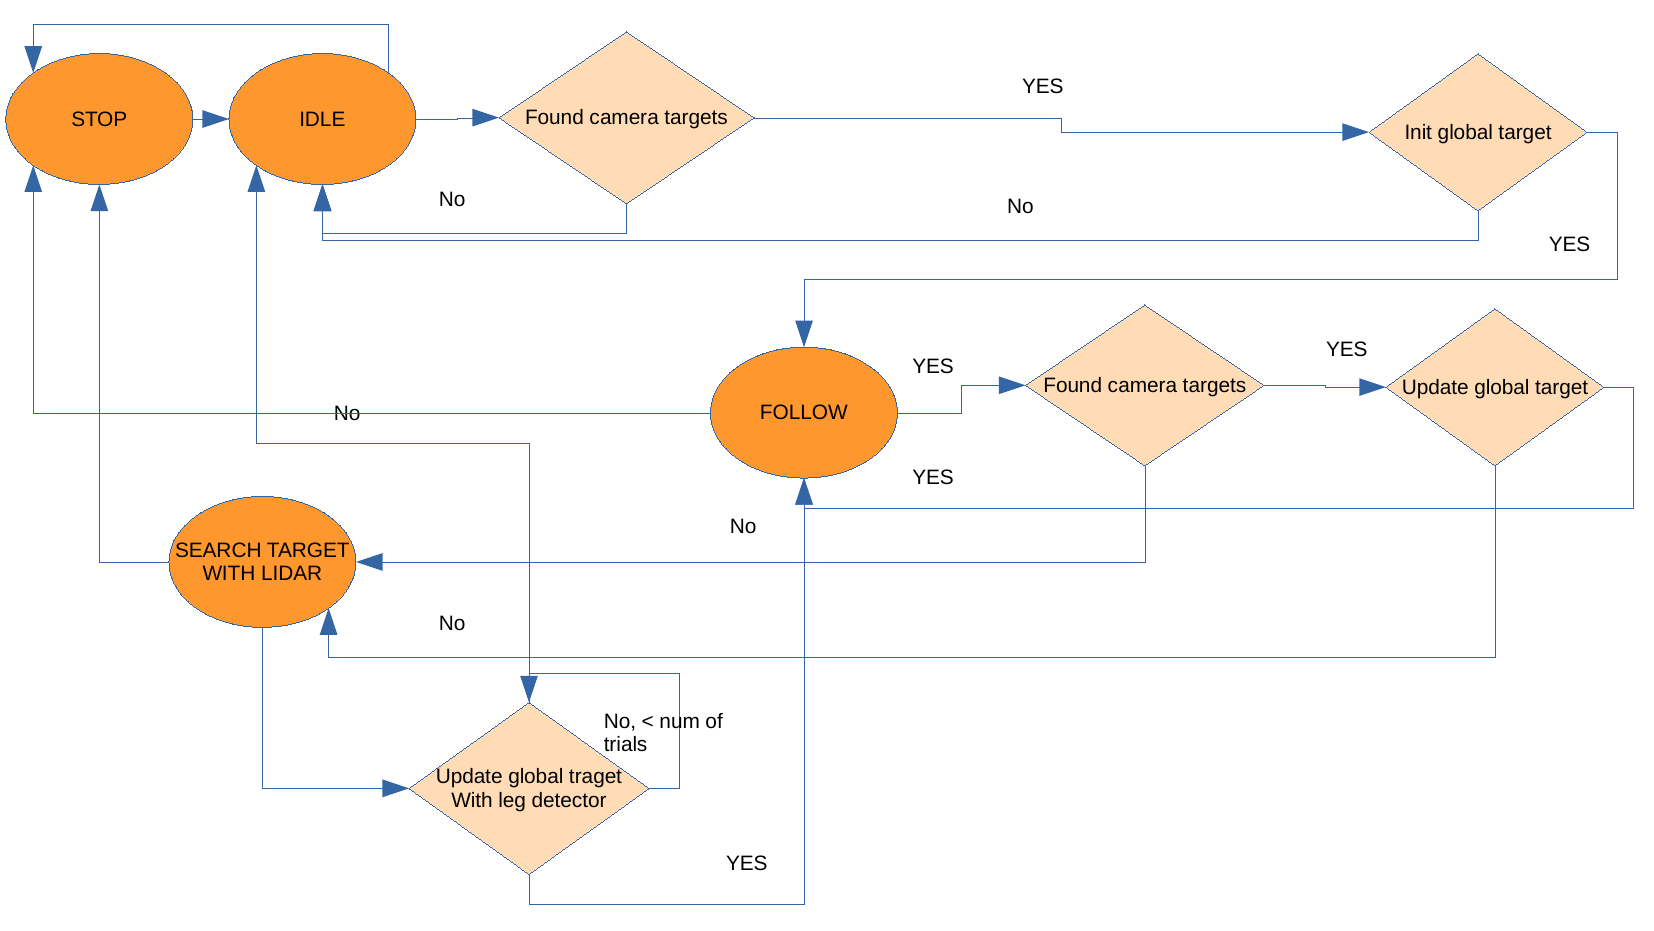

Found camera targets
STOP
IDLE
Init global target
YES
No
No
YES
Found camera targets
Update global target
YES
YES
FOLLOW
No
YES
SEARCH TARGET
WITH LIDAR
No
No
Update global traget
With leg detector
No, < num of trials
YES